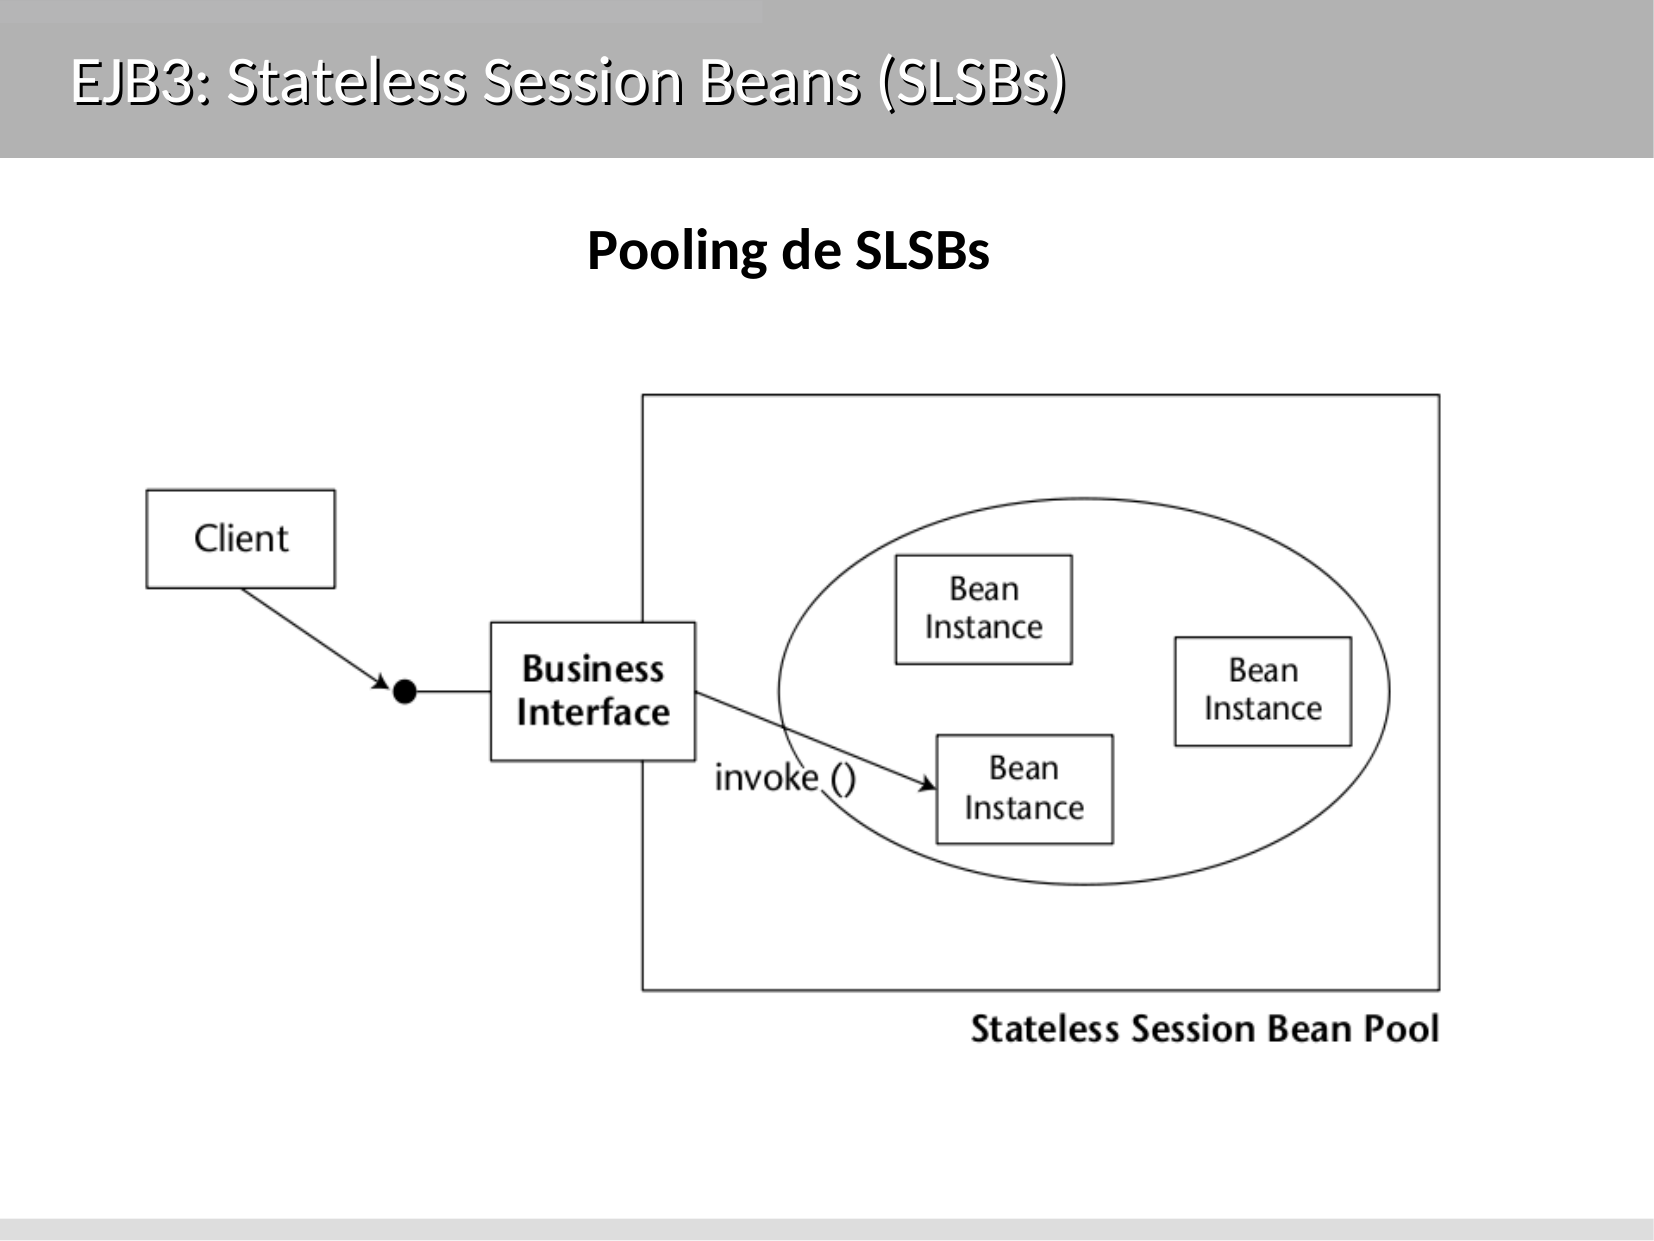

# EJB3: Stateless Session Beans (SLSBs)
Pooling de SLSBs